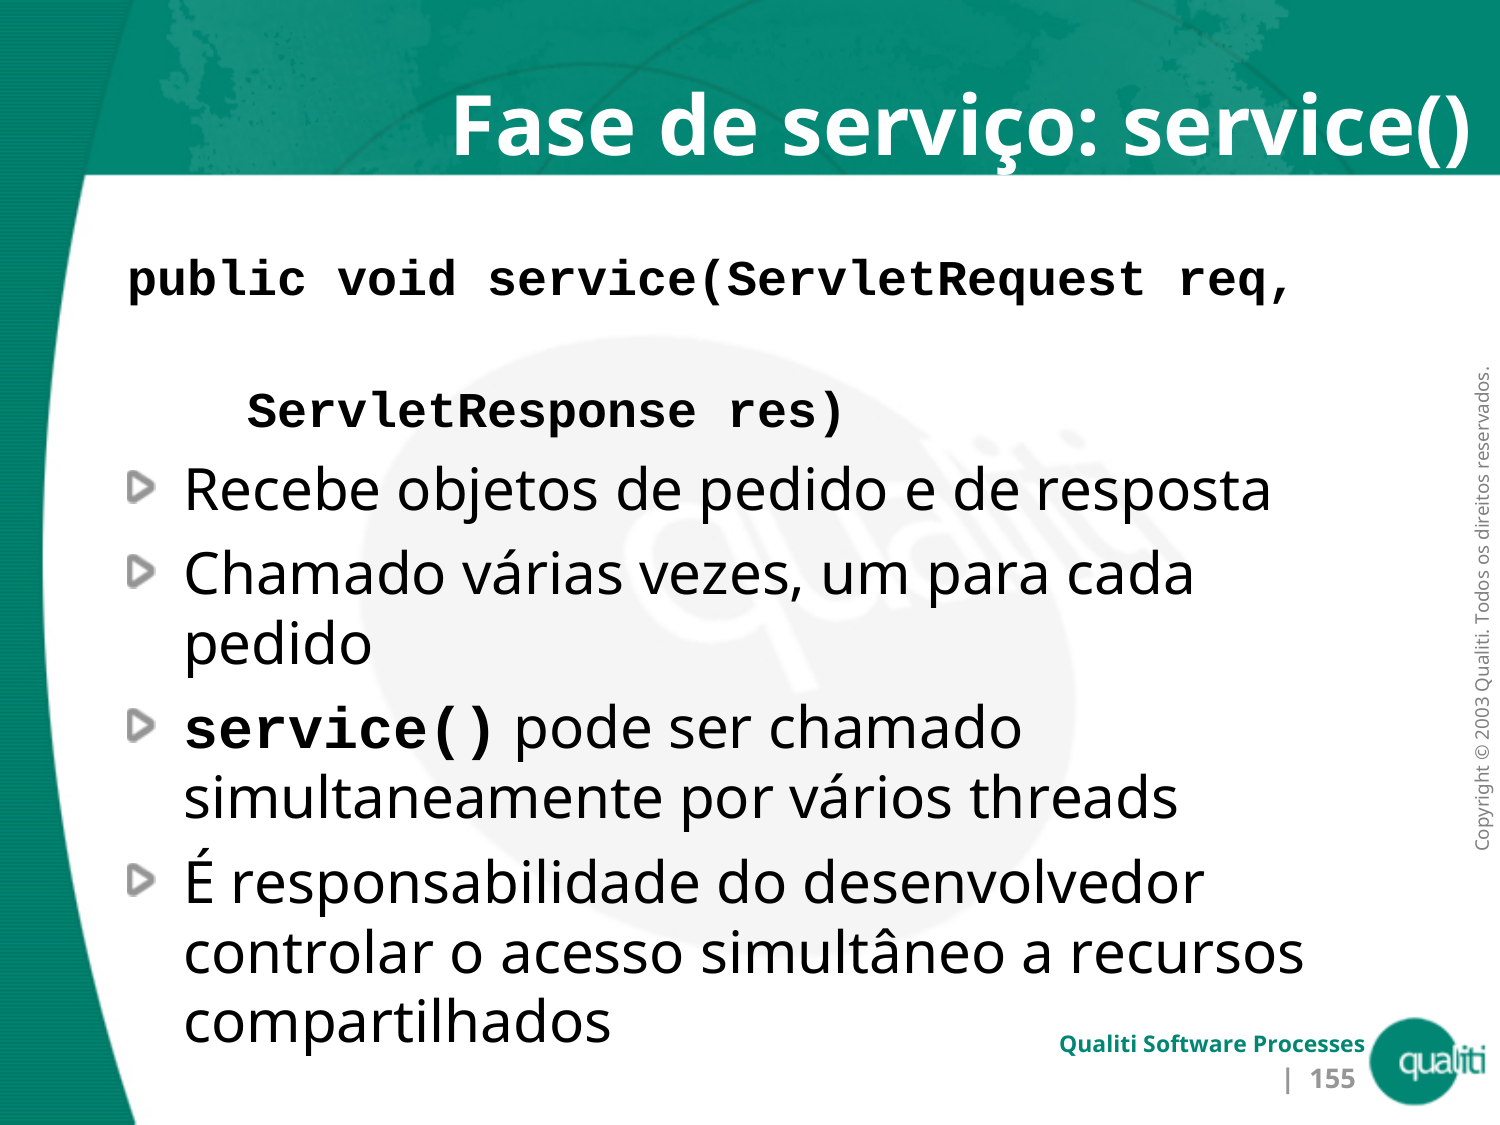

# Fase de serviço: service()‏
public void service(ServletRequest req,
 ServletResponse res)‏
Recebe objetos de pedido e de resposta
Chamado várias vezes, um para cada pedido
service() pode ser chamado simultaneamente por vários threads
É responsabilidade do desenvolvedor controlar o acesso simultâneo a recursos compartilhados